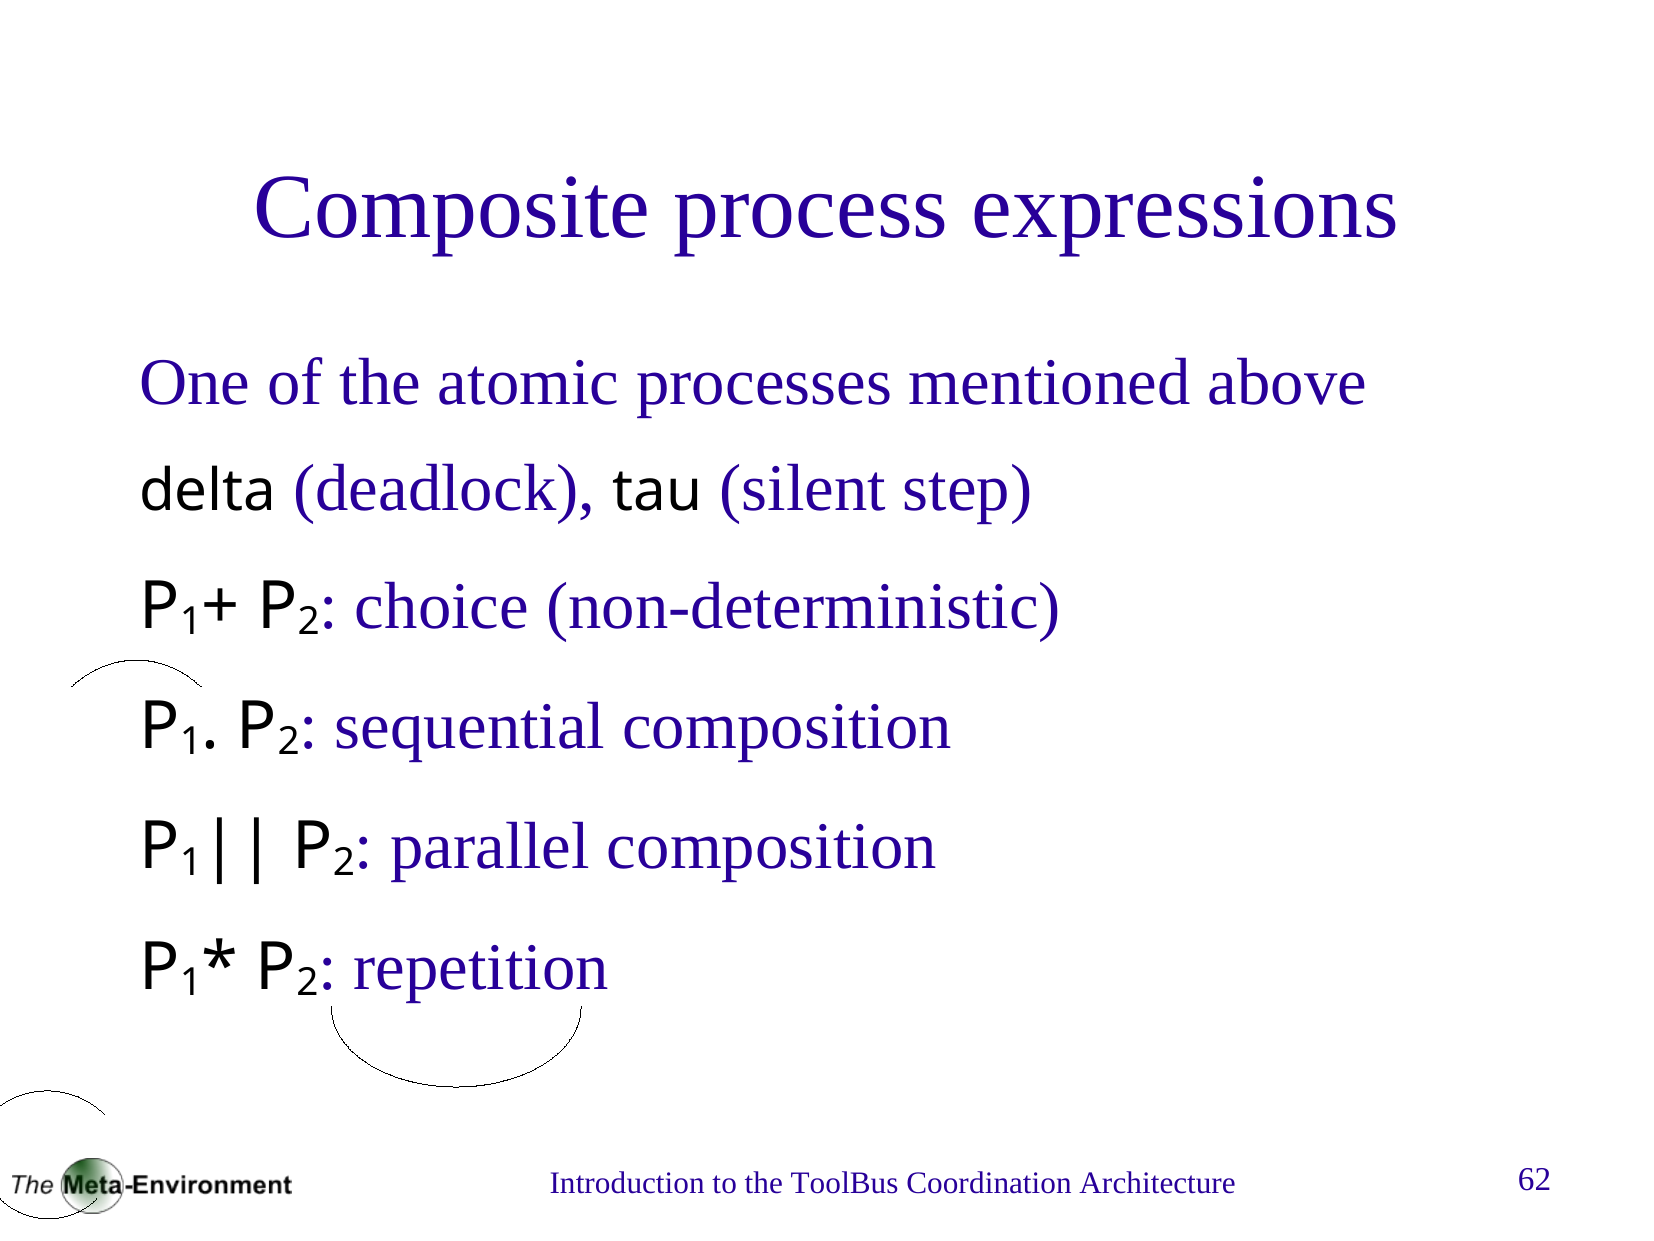

# Composite process expressions
One of the atomic processes mentioned above
delta (deadlock), tau (silent step)
P1+ P2: choice (non-deterministic)
P1. P2: sequential composition
P1|| P2: parallel composition
P1* P2: repetition